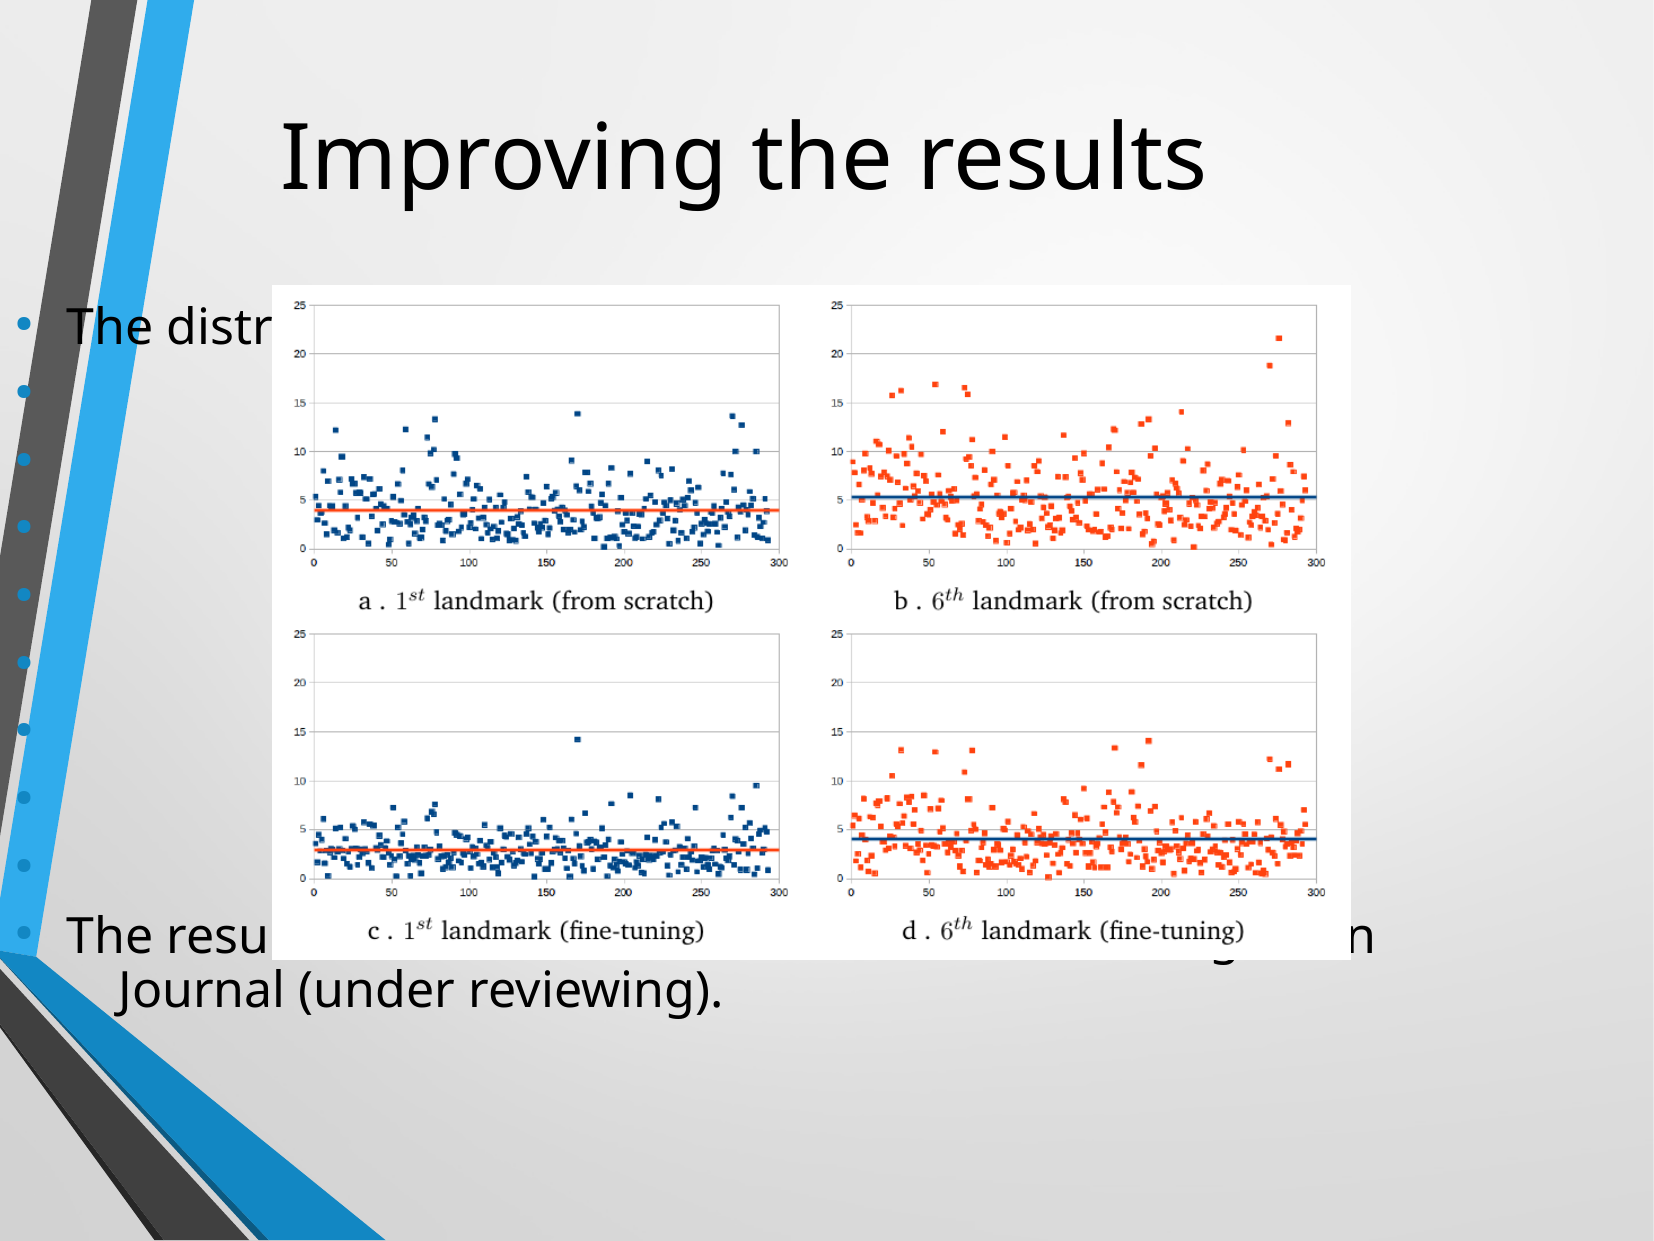

# Improving the results
The distribution of the distances
The results have been submitted to Pattern Recognition Journal (under reviewing).